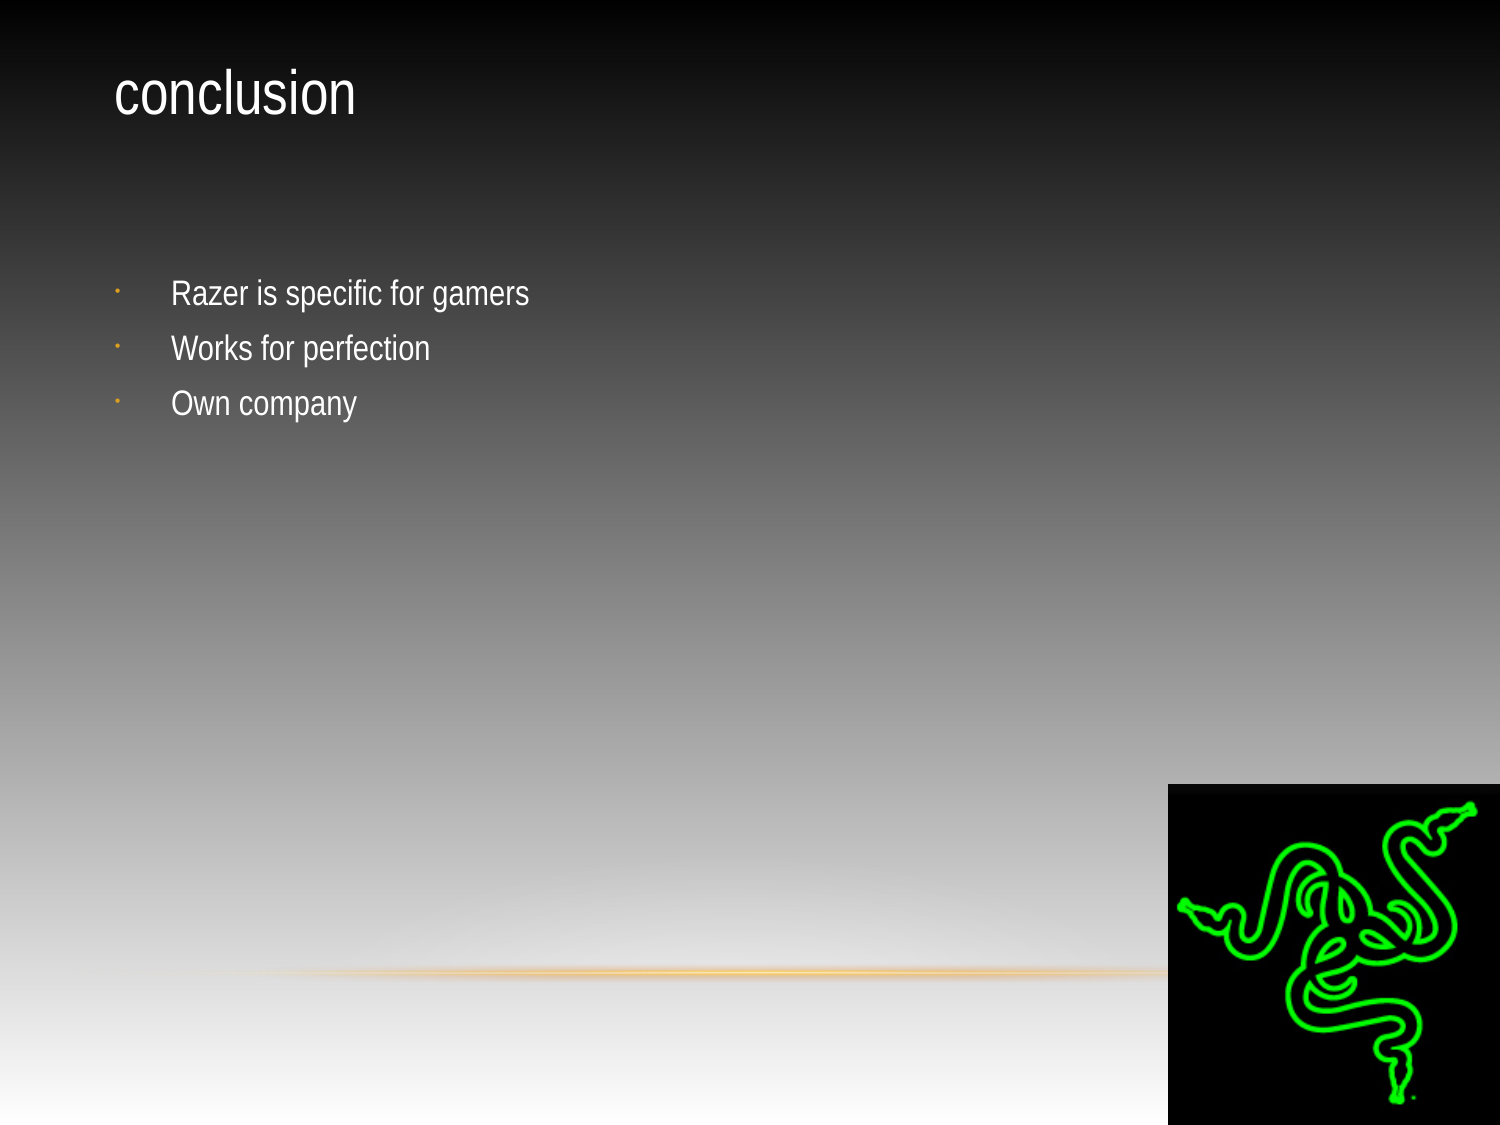

# conclusion
Razer is specific for gamers
Works for perfection
Own company